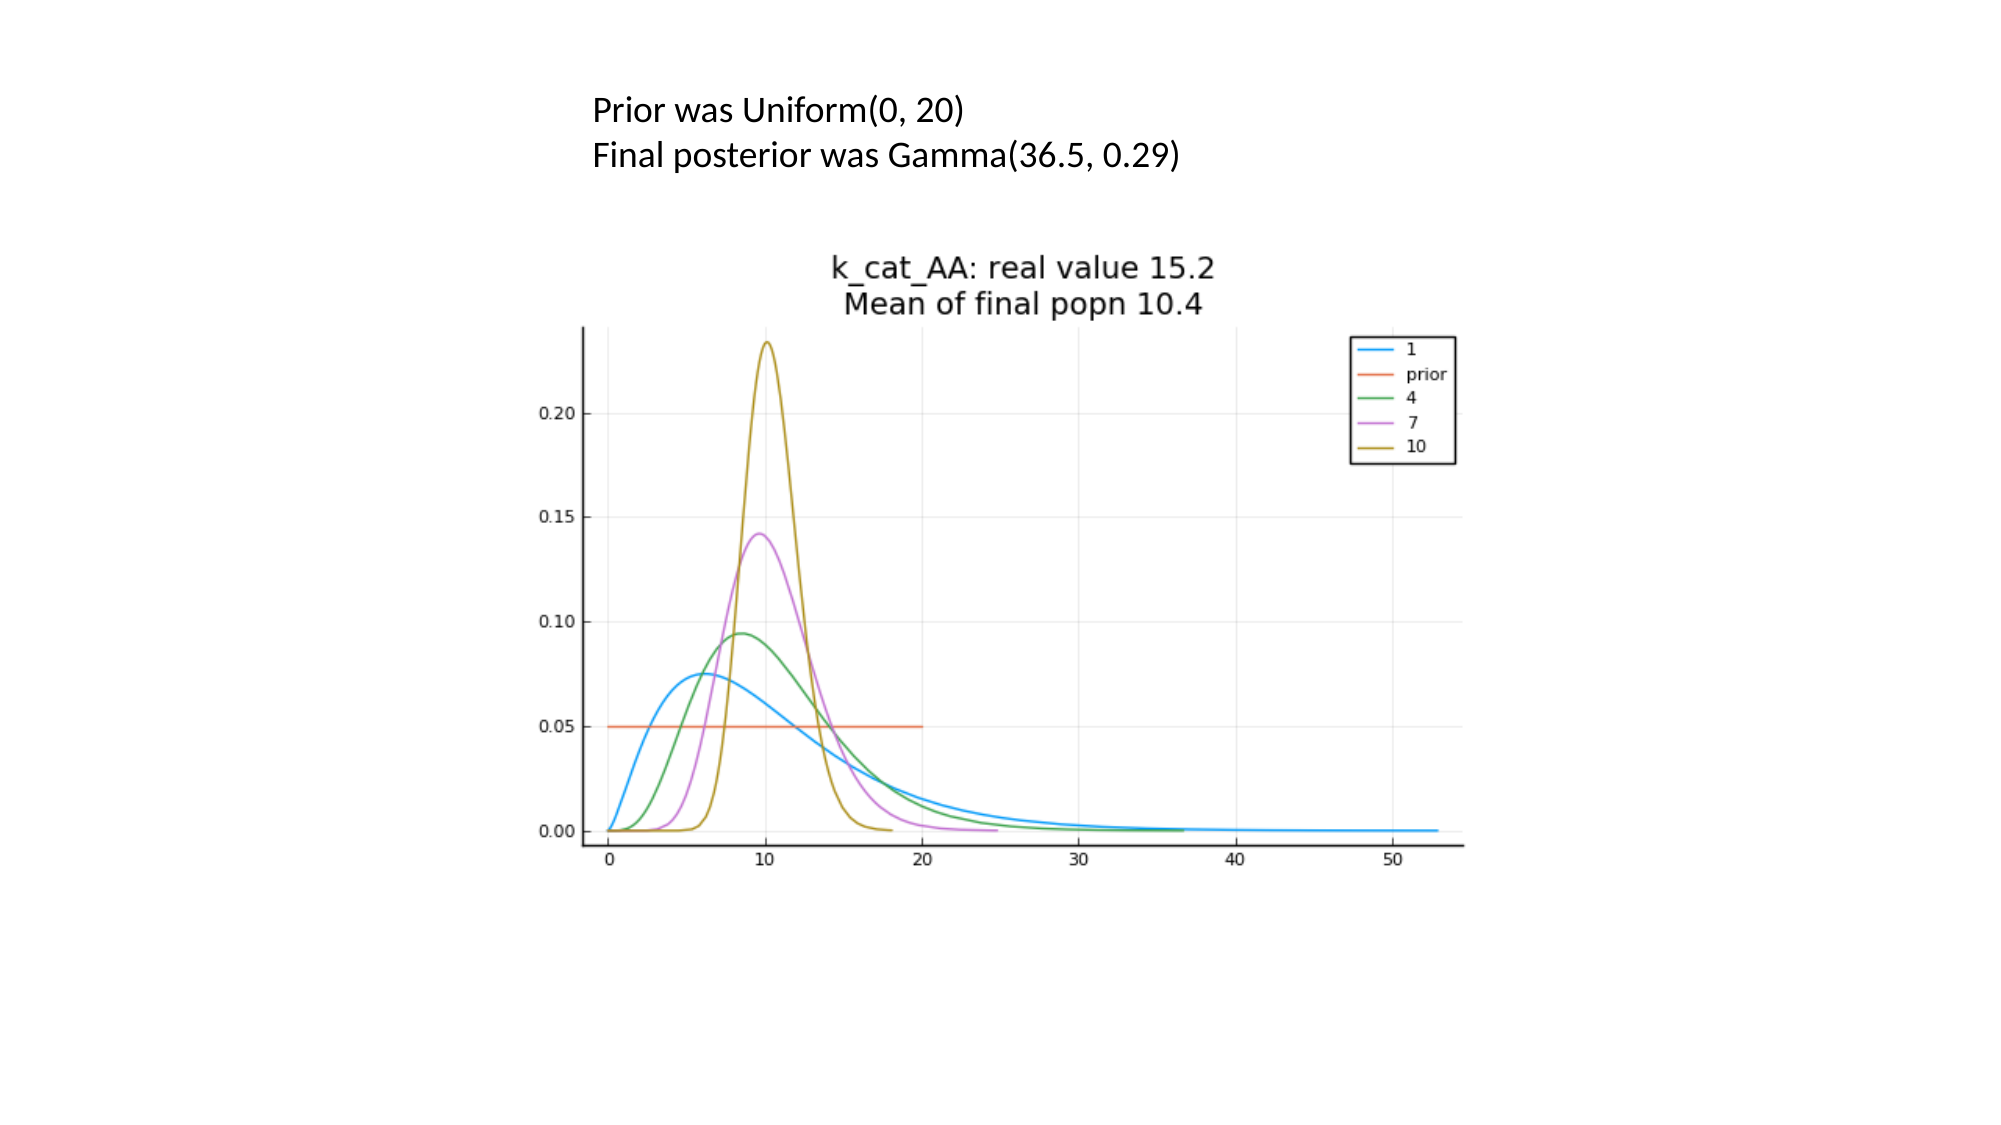

Prior was Uniform(0, 20)
Final posterior was Gamma(36.5, 0.29)